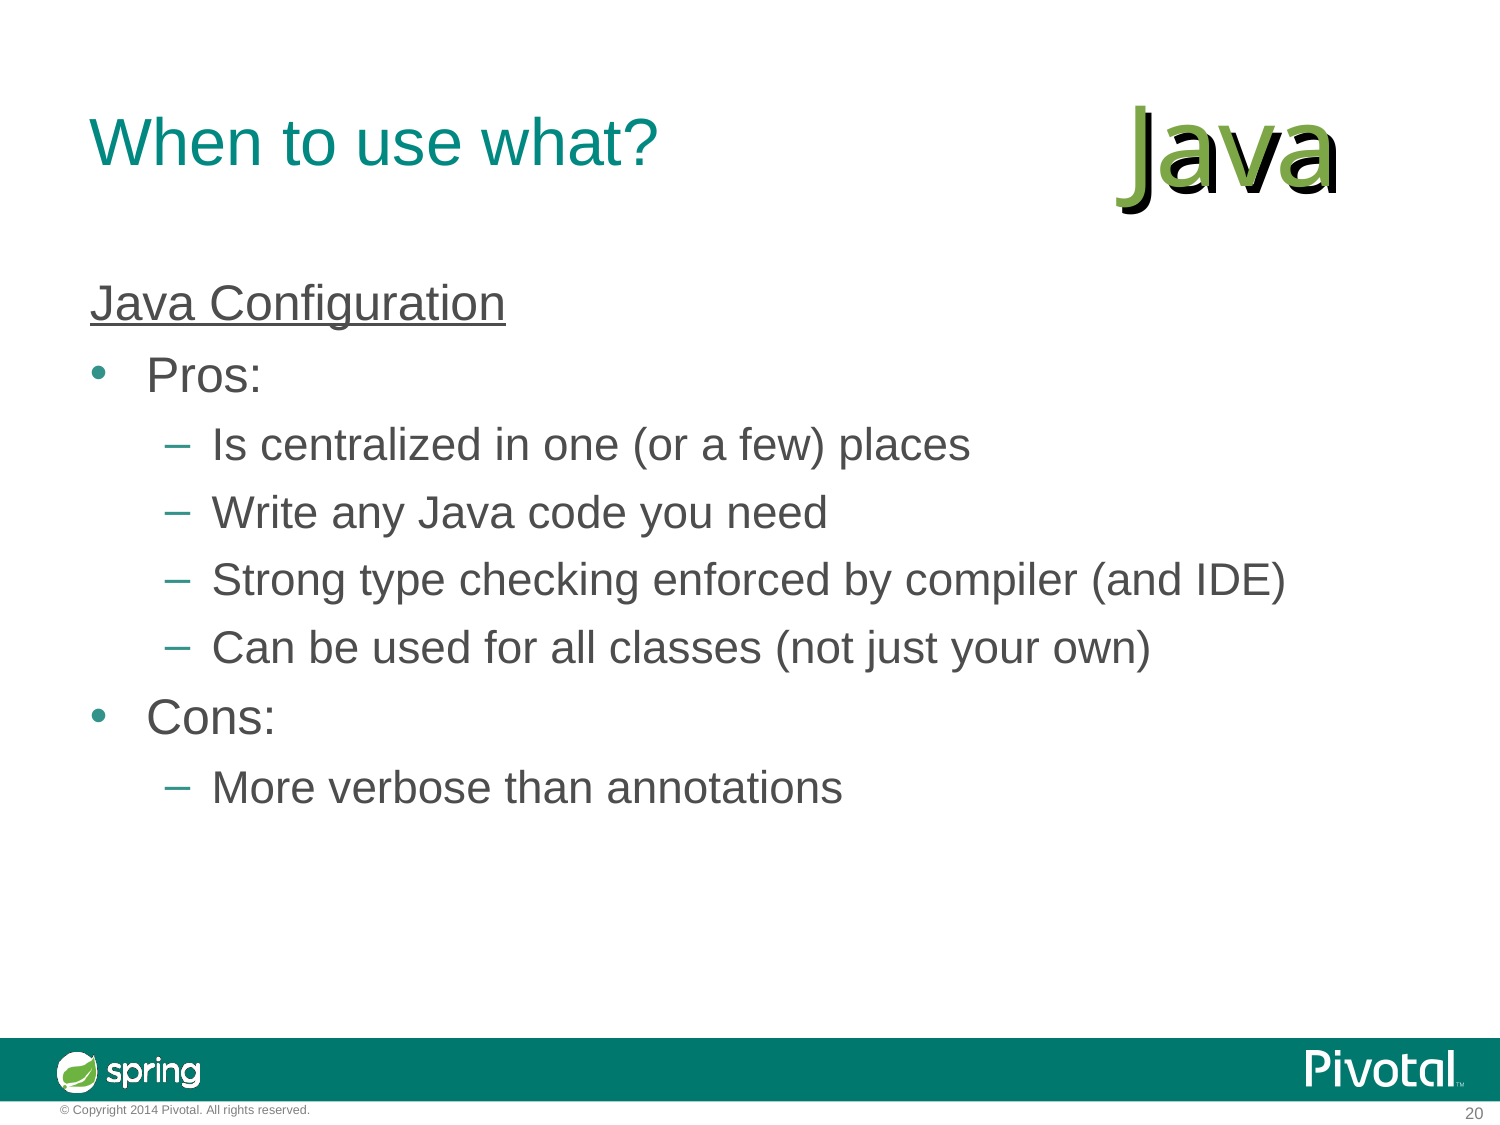

# When to use what?
Java
Java Configuration
Pros:
Is centralized in one (or a few) places
Write any Java code you need
Strong type checking enforced by compiler (and IDE)
Can be used for all classes (not just your own)
Cons:
More verbose than annotations